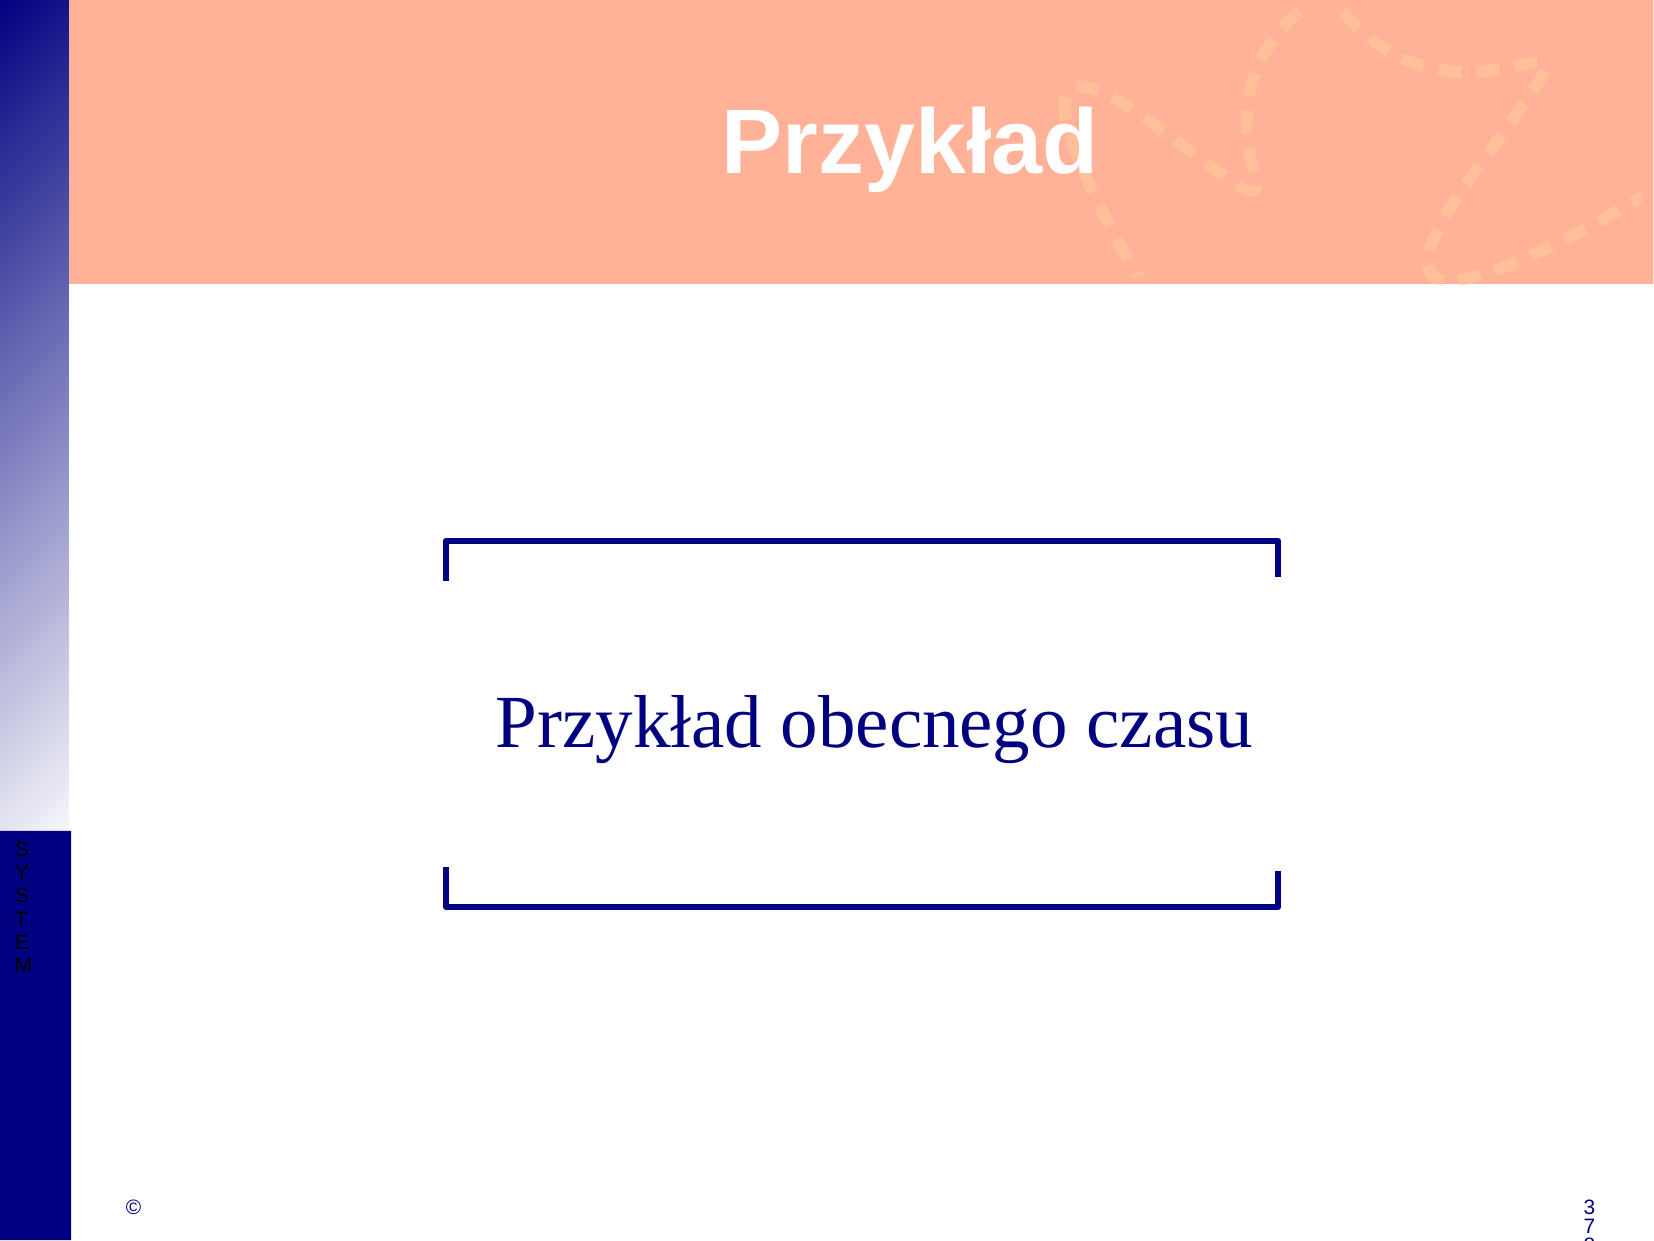

# Przykład
Przykład obecnego czasu
S
Y
S
T
E
M